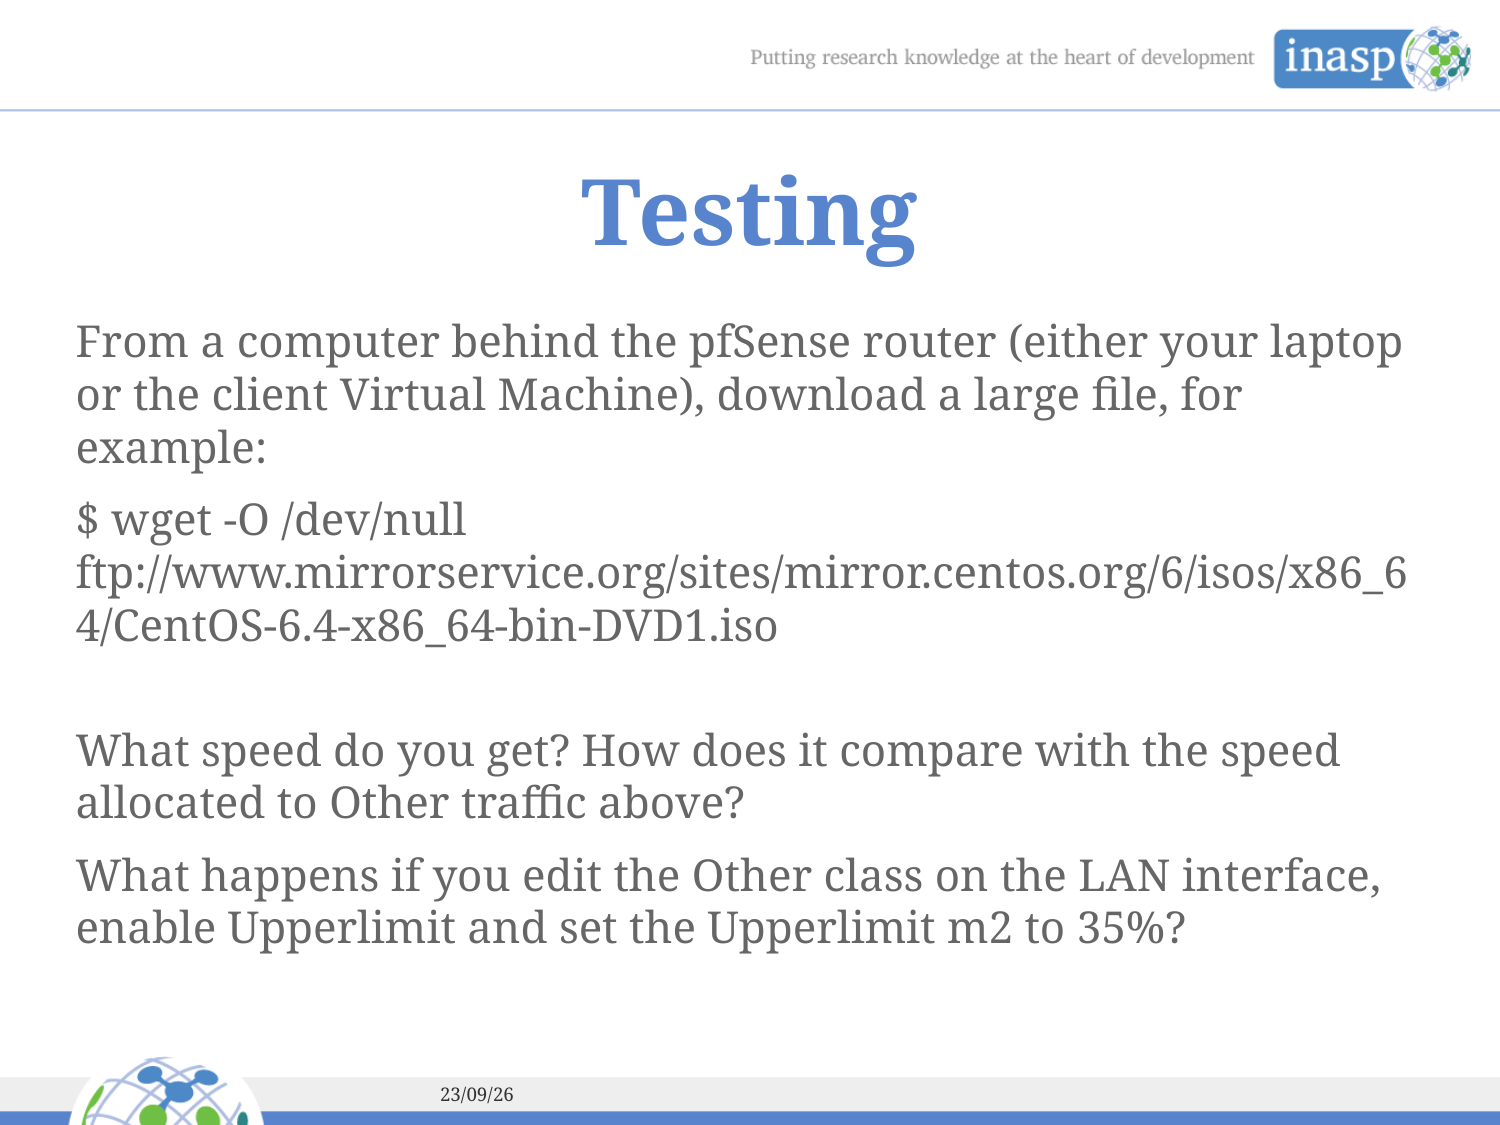

# Testing
From a computer behind the pfSense router (either your laptop or the client Virtual Machine), download a large file, for example:
$ wget -O /dev/null ftp://www.mirrorservice.org/sites/mirror.centos.org/6/isos/x86_64/CentOS-6.4-x86_64-bin-DVD1.iso
What speed do you get? How does it compare with the speed allocated to Other traffic above?
What happens if you edit the Other class on the LAN interface, enable Upperlimit and set the Upperlimit m2 to 35%?